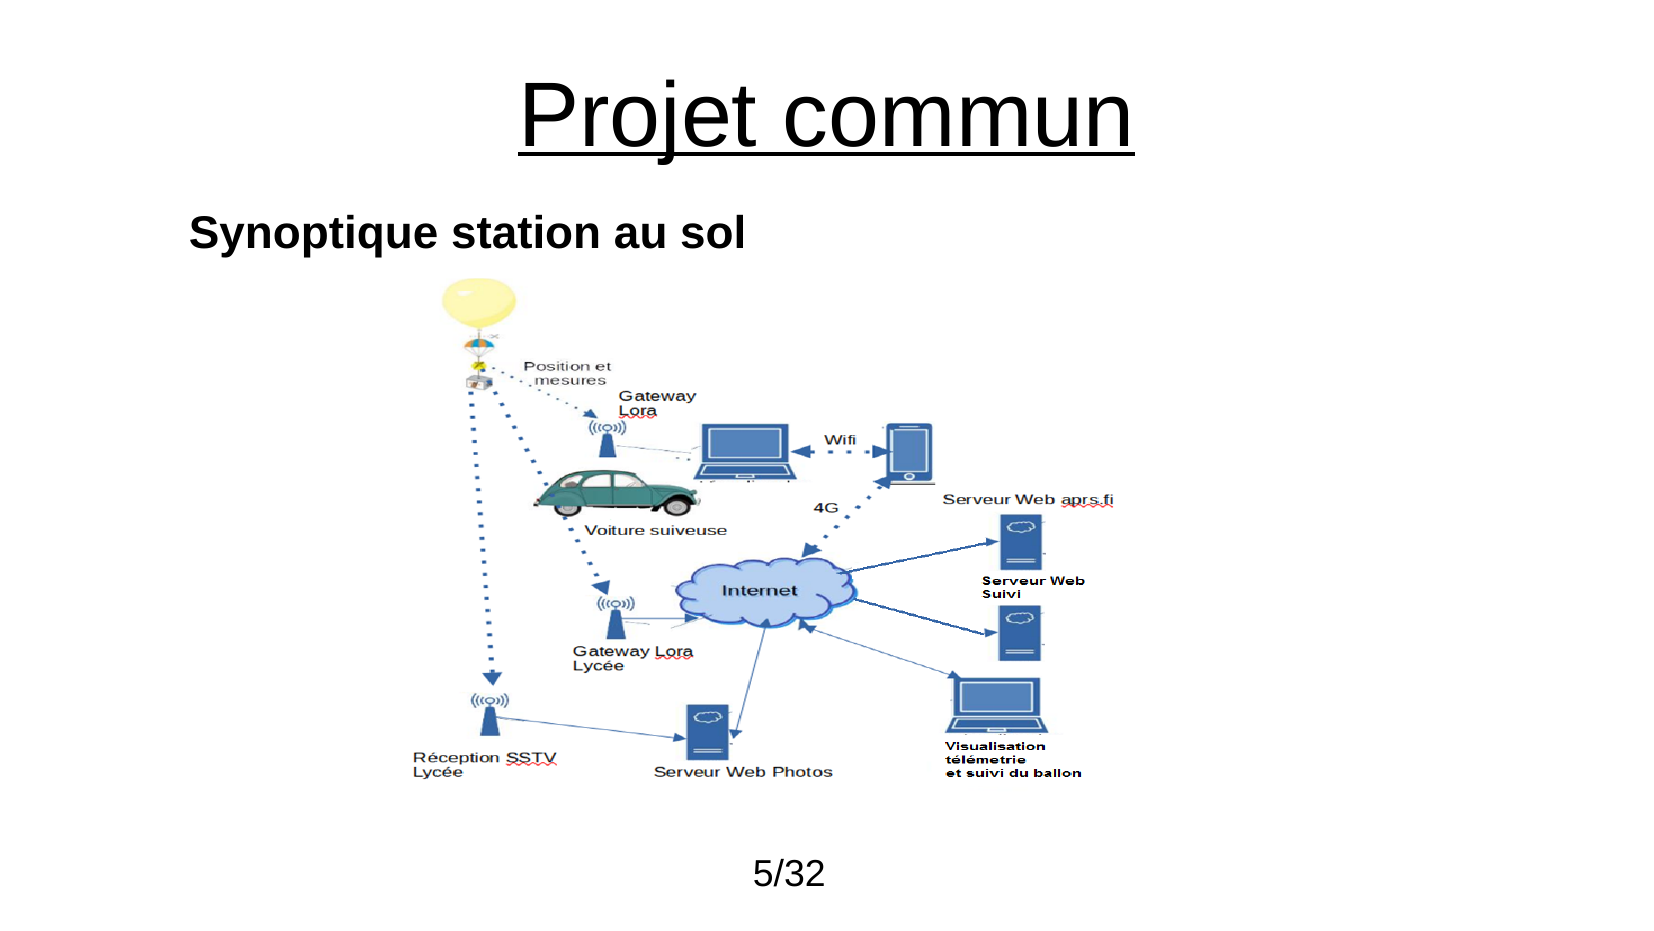

# Projet commun
Synoptique station au sol